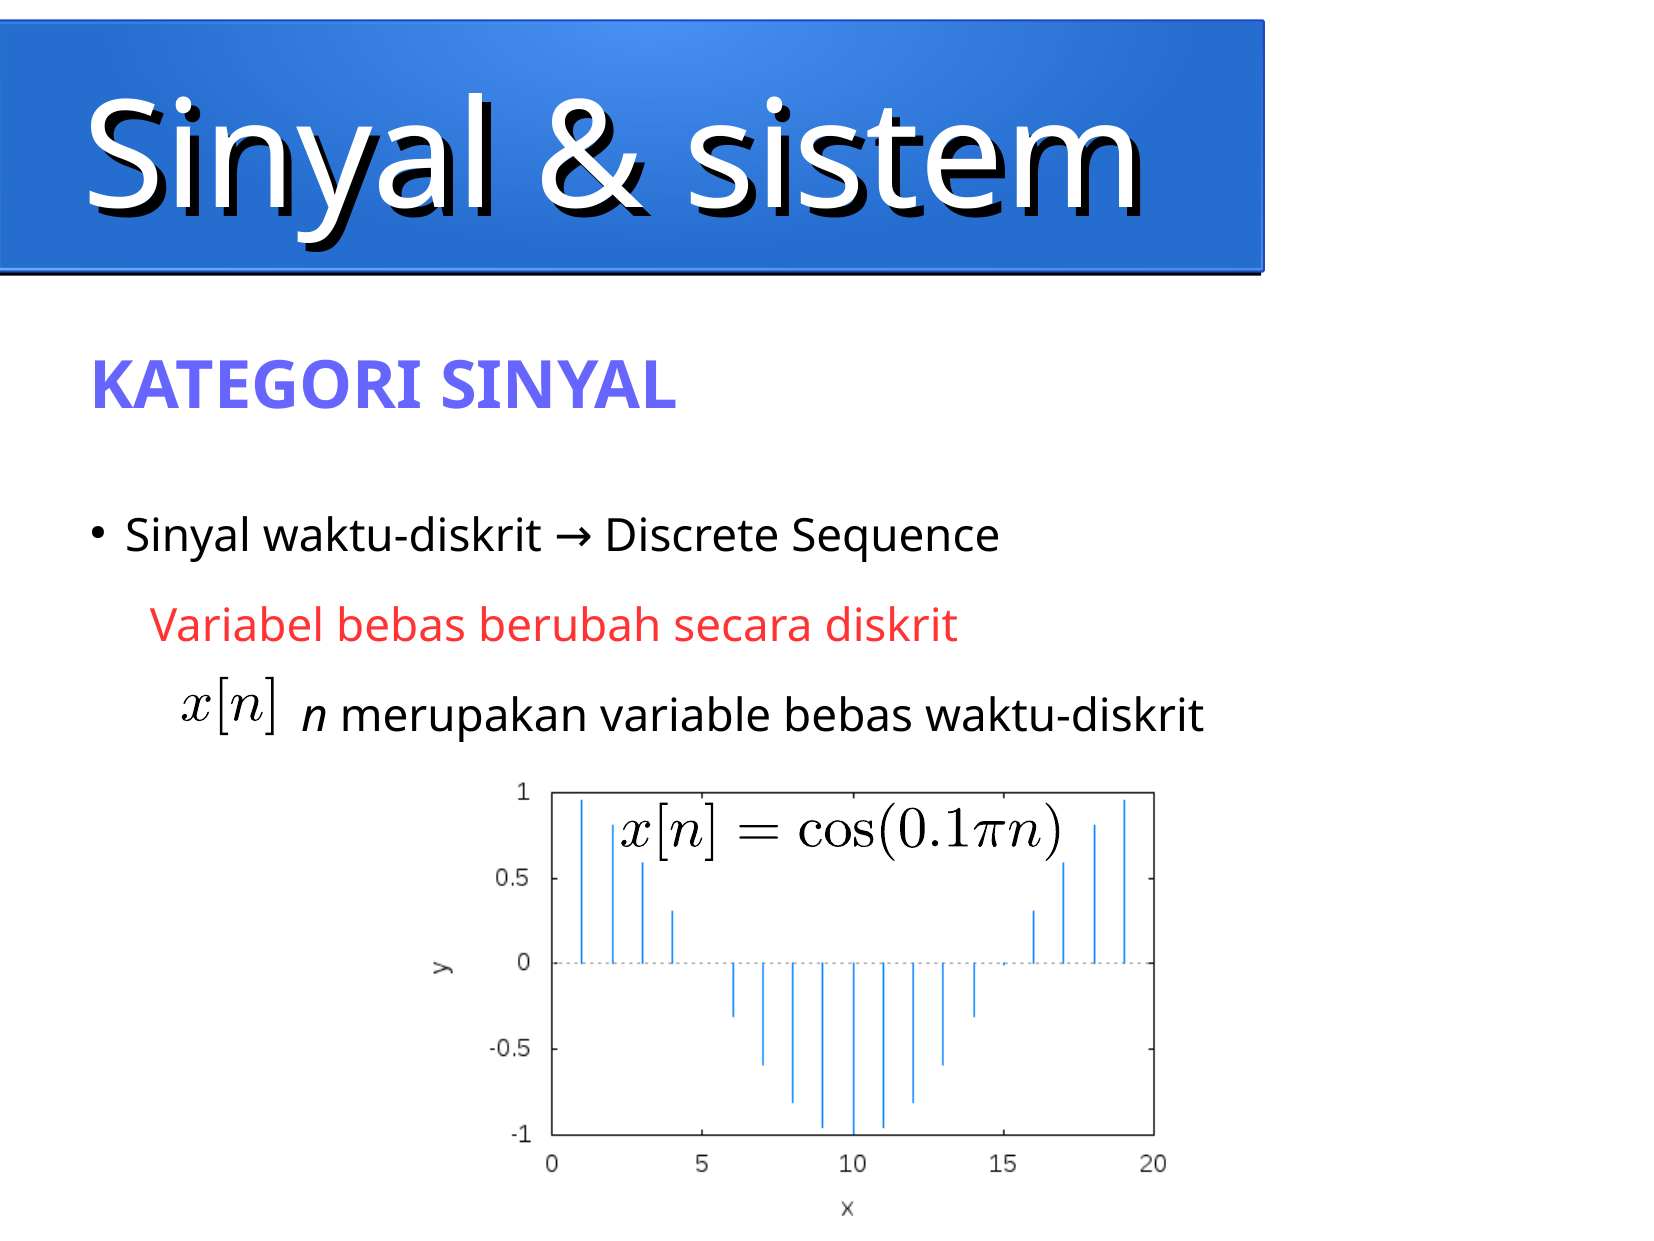

# Sinyal & sistem
KATEGORI SINYAL
Sinyal waktu-diskrit → Discrete Sequence
Variabel bebas berubah secara diskrit
n merupakan variable bebas waktu-diskrit